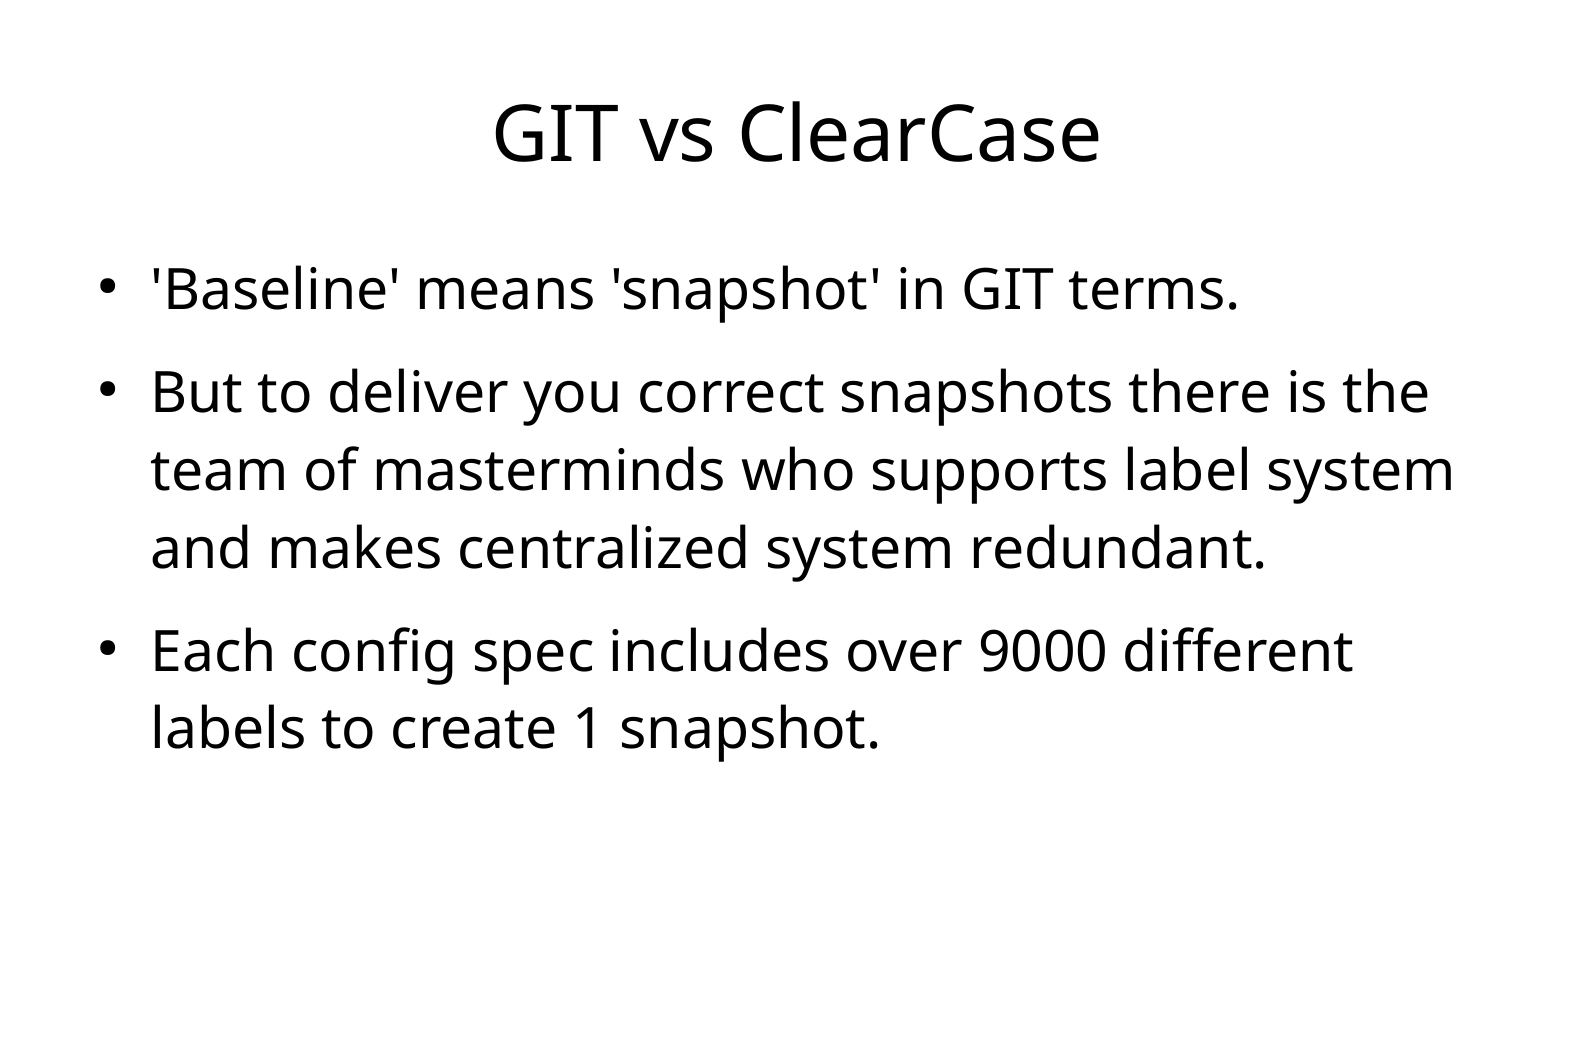

# GIT vs ClearCase
'Baseline' means 'snapshot' in GIT terms.
But to deliver you correct snapshots there is the team of masterminds who supports label system and makes centralized system redundant.
Each config spec includes over 9000 different labels to create 1 snapshot.